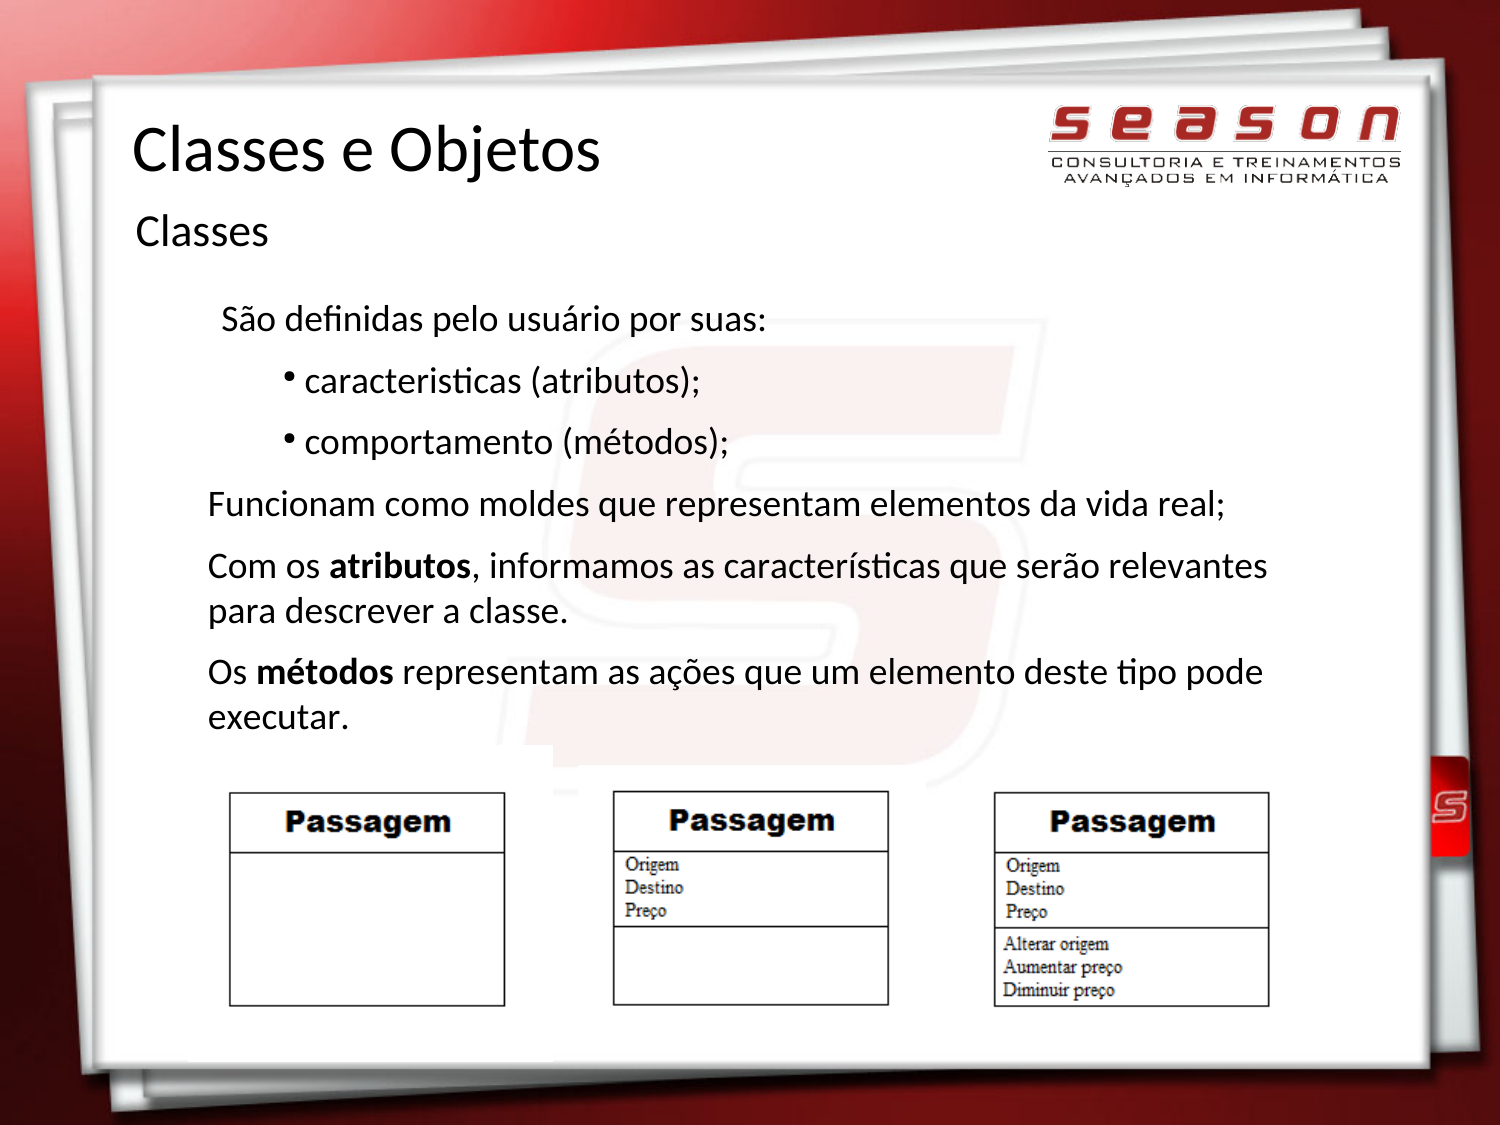

# Classes e Objetos
Classes
São definidas pelo usuário por suas:
 caracteristicas (atributos);
 comportamento (métodos);
Funcionam como moldes que representam elementos da vida real;
Com os atributos, informamos as características que serão relevantes para descrever a classe.
Os métodos representam as ações que um elemento deste tipo pode executar.